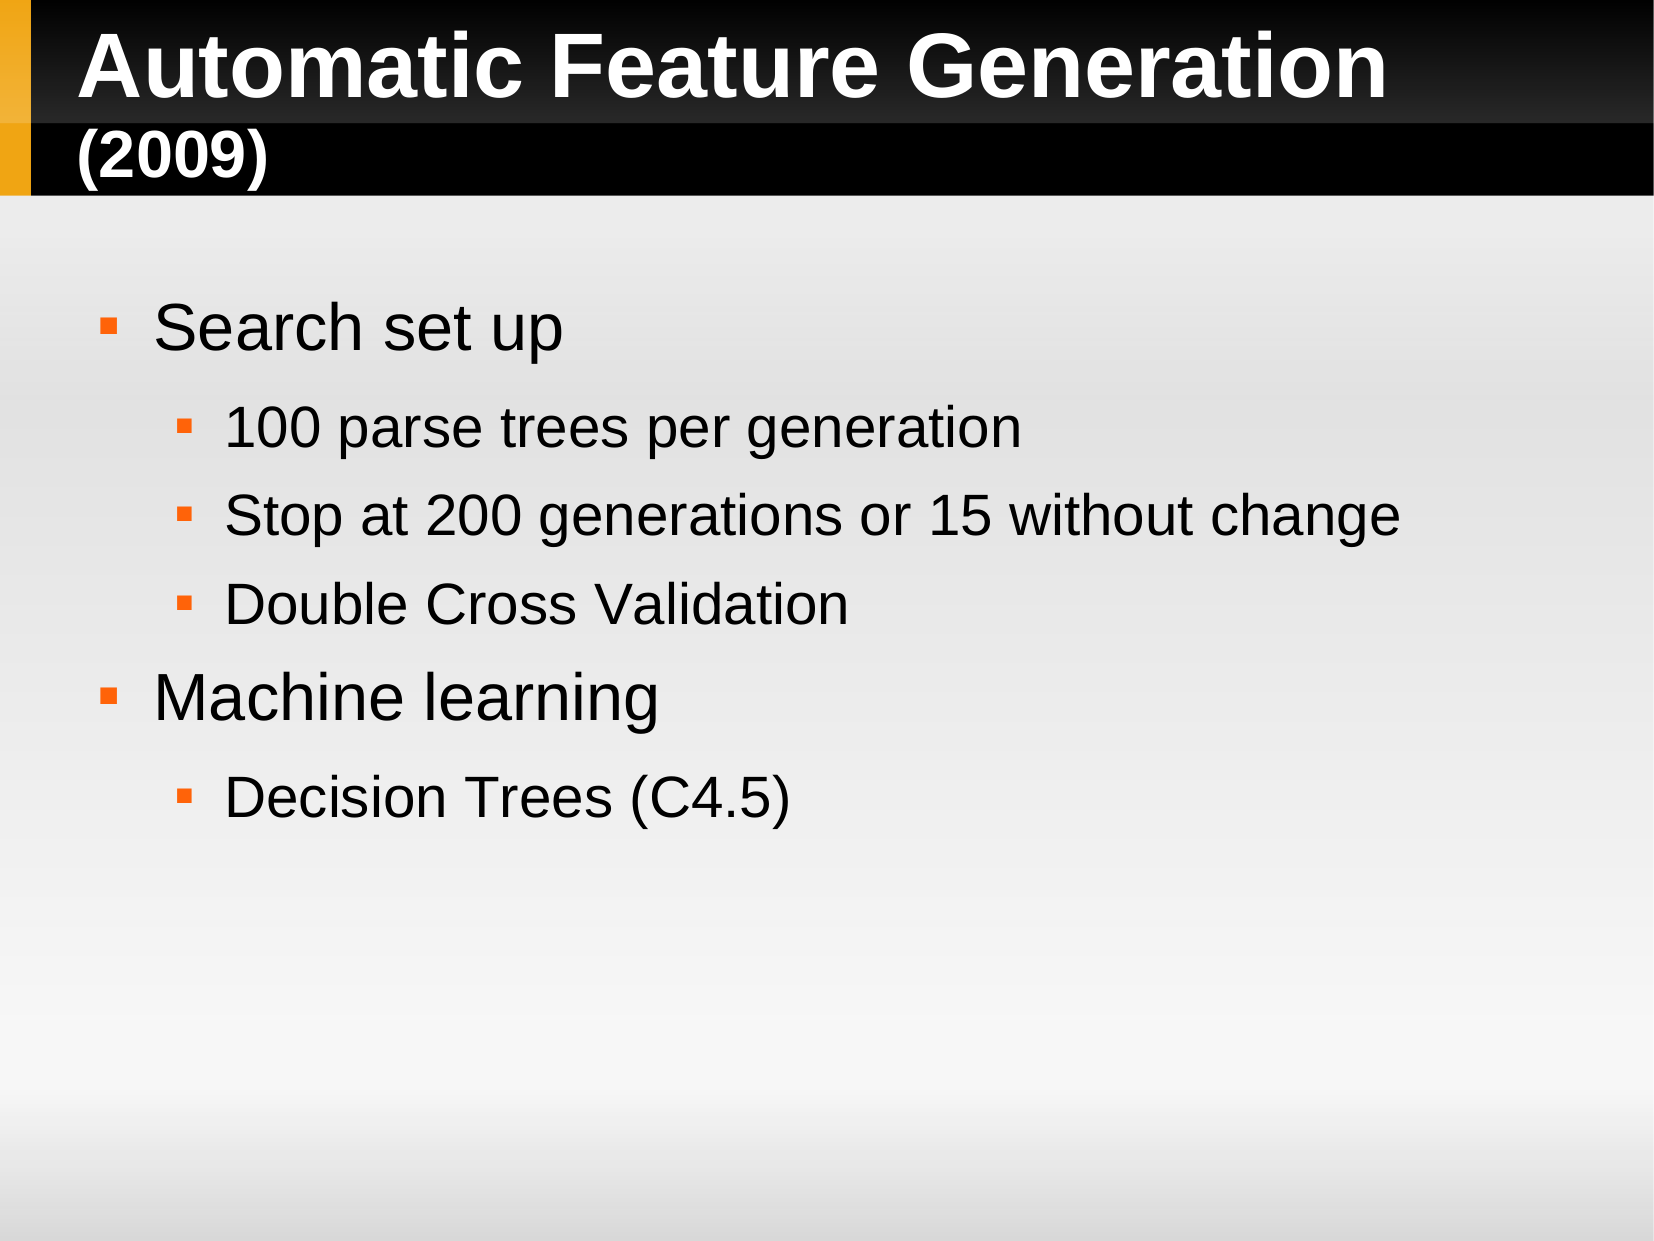

# Automatic Feature Generation (2009)
Search set up
100 parse trees per generation
Stop at 200 generations or 15 without change
Double Cross Validation
Machine learning
Decision Trees (C4.5)